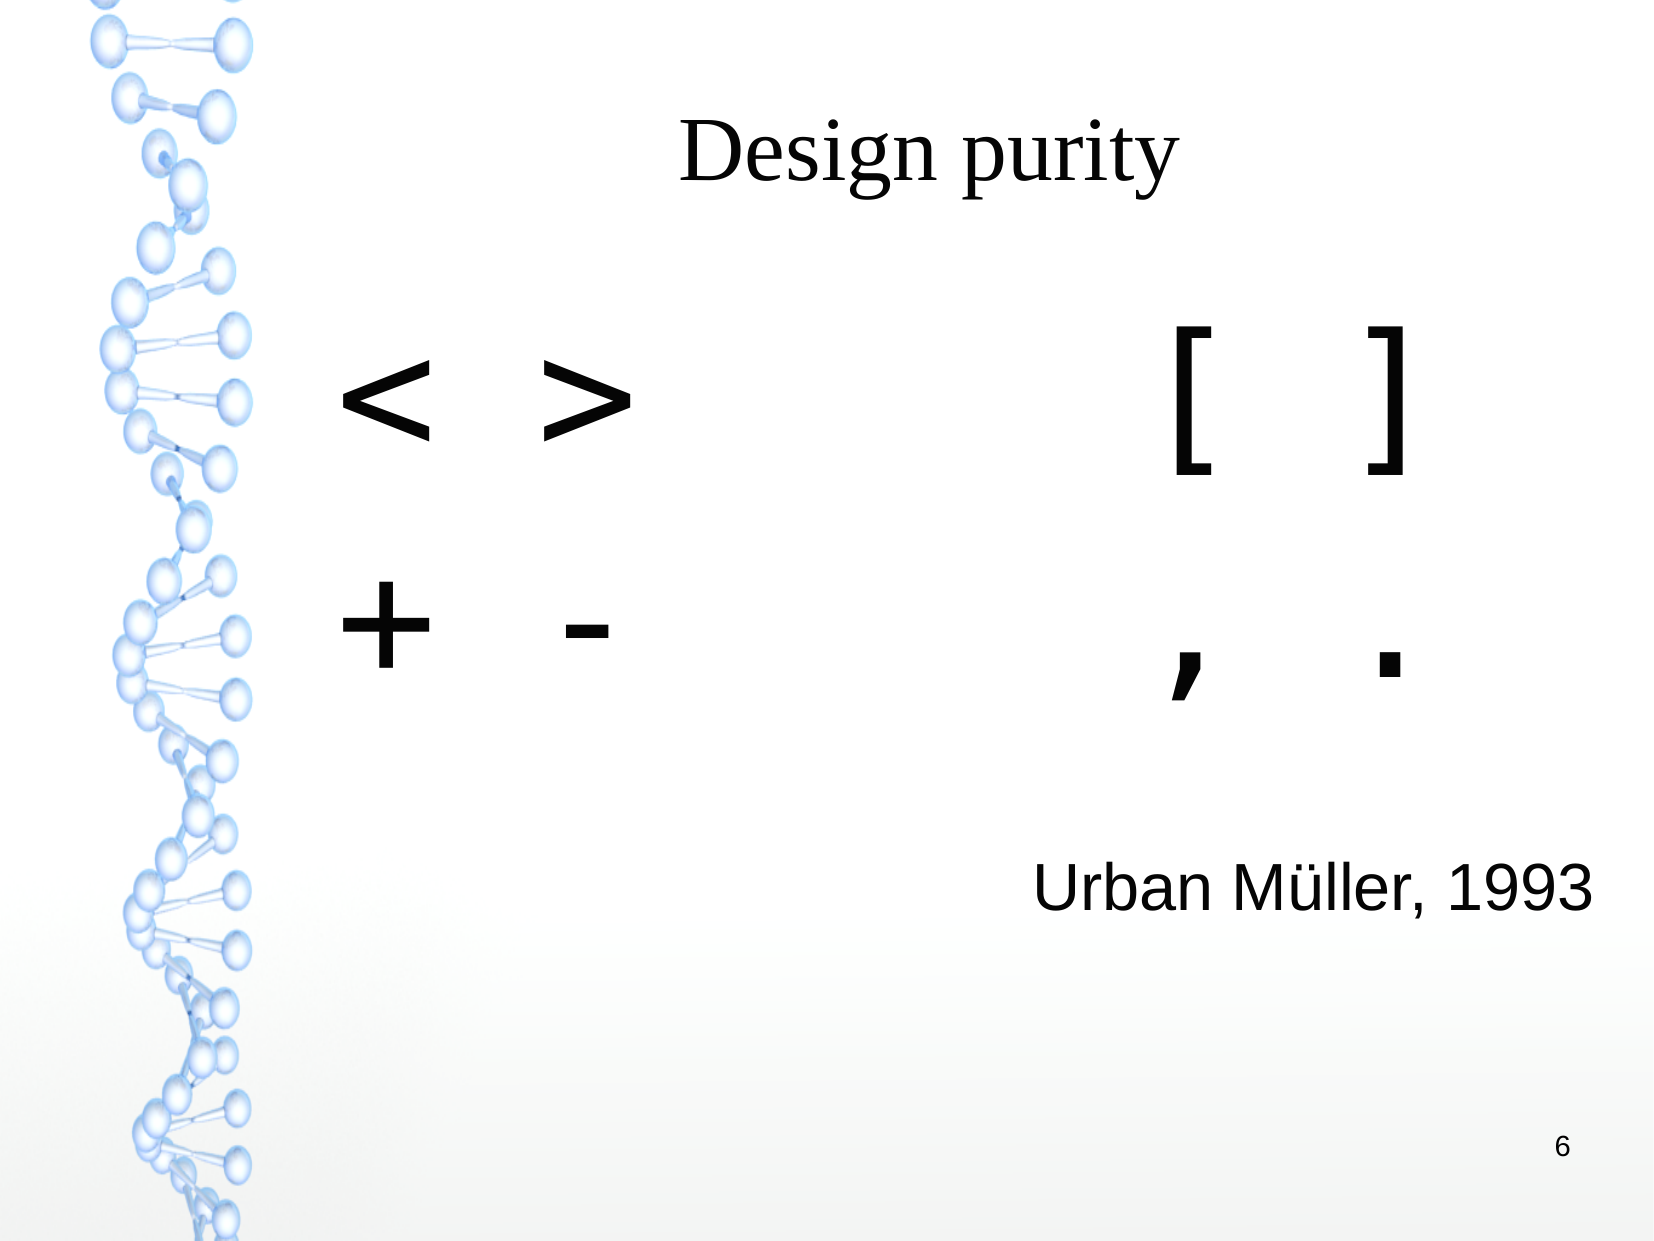

# Design purity
< > [ ]
+ - , .
Urban Müller, 1993
6